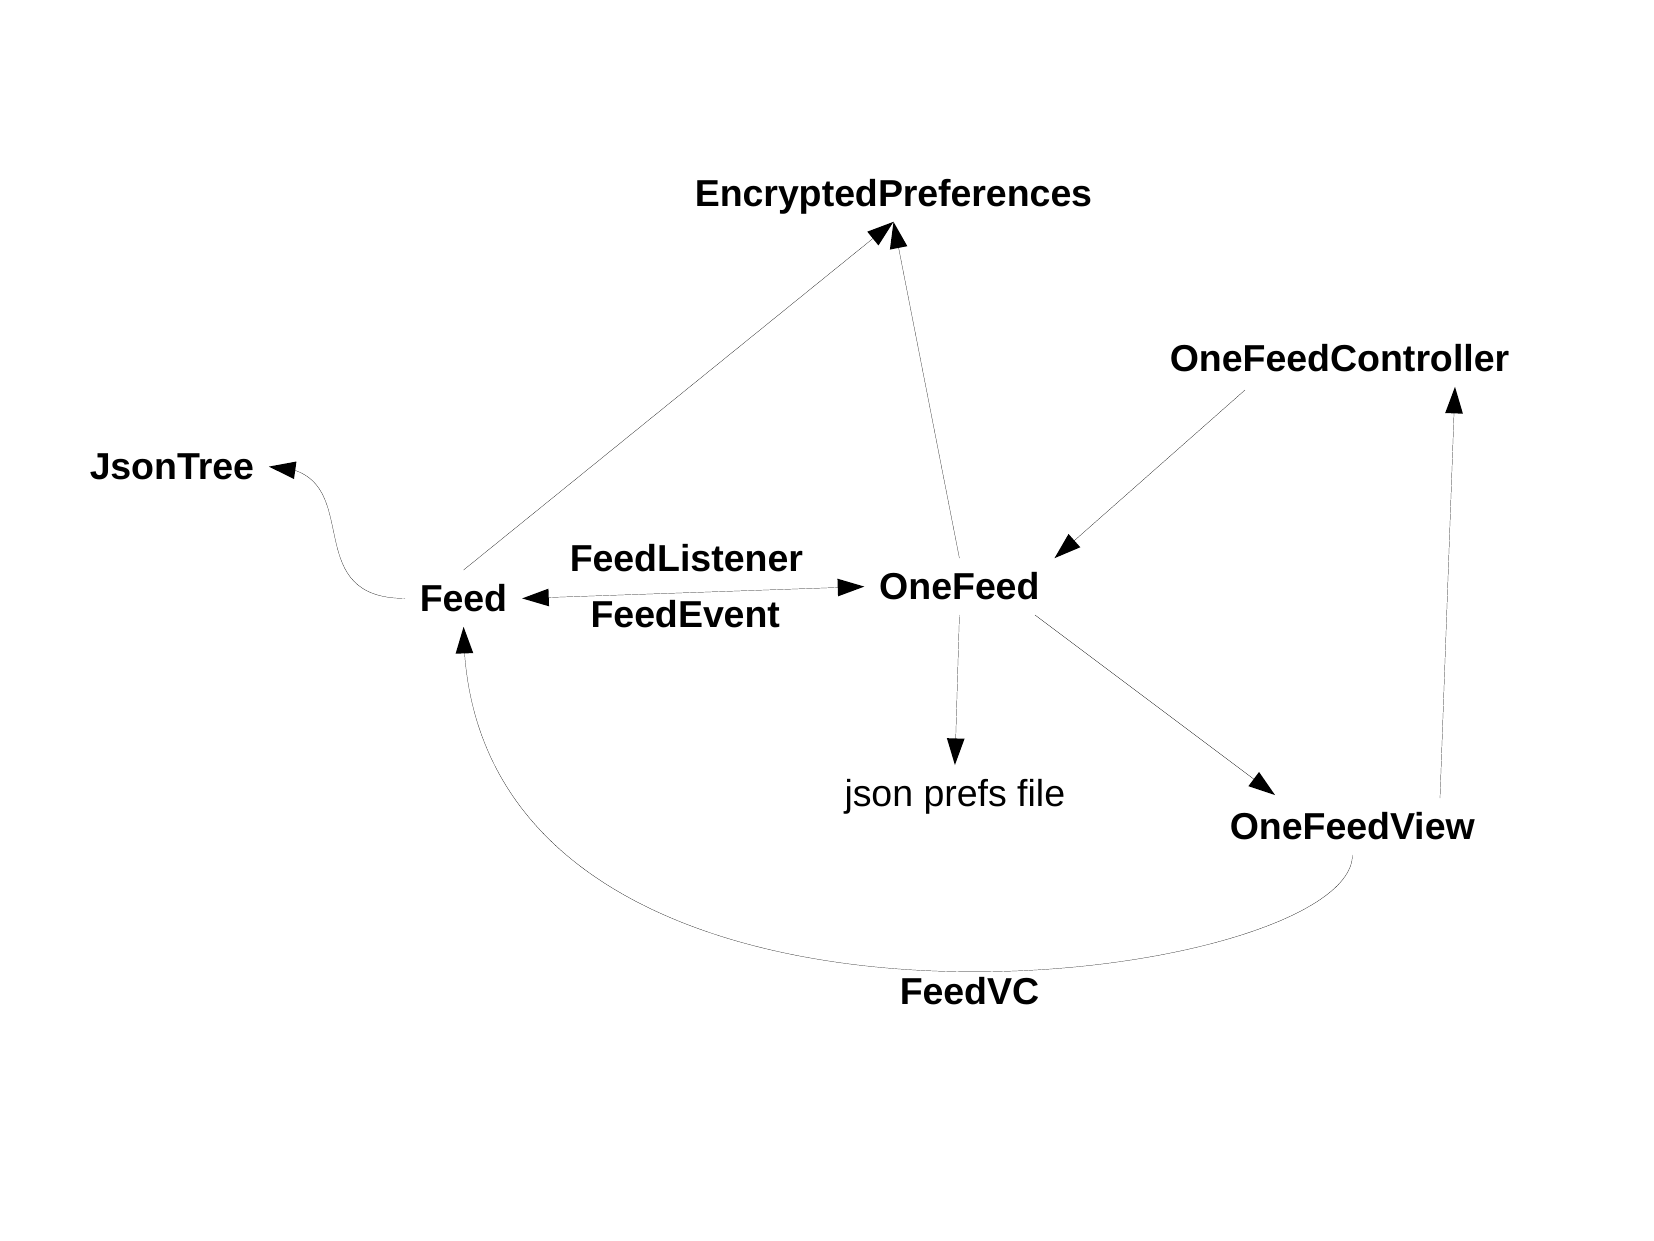

EncryptedPreferences
OneFeedController
JsonTree
FeedListener
OneFeed
Feed
FeedEvent
json prefs file
OneFeedView
FeedVC